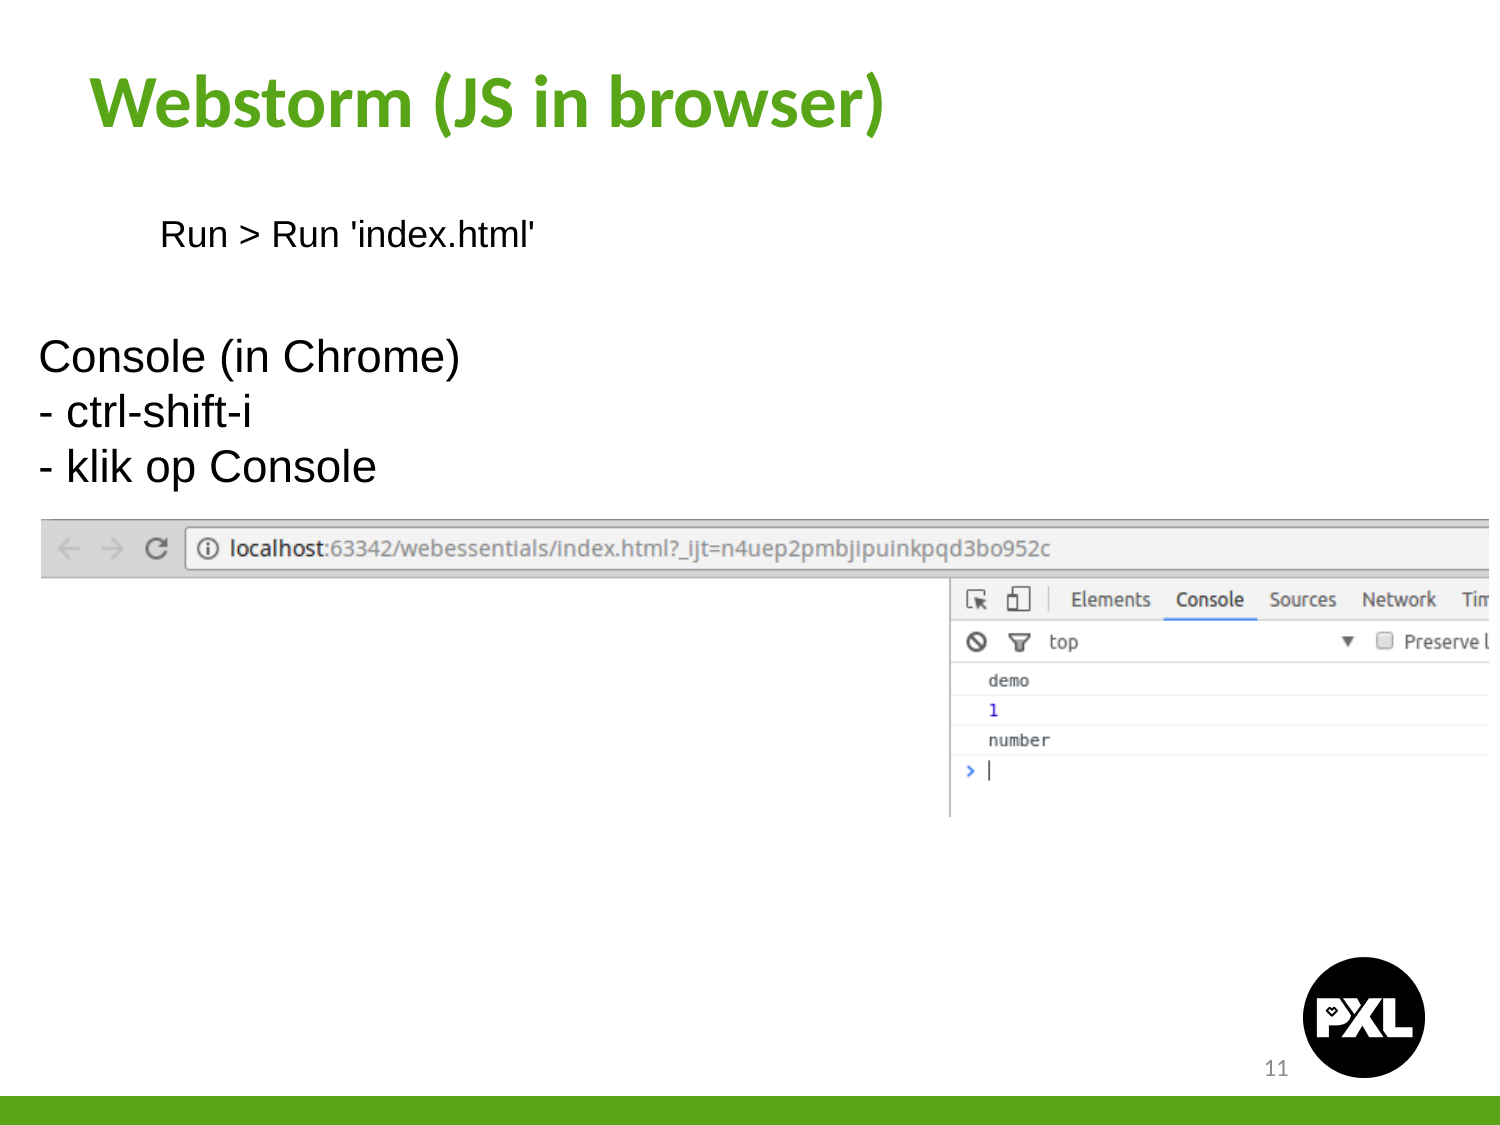

Webstorm (JS in browser)
Run > Run 'index.html'
Console (in Chrome)
- ctrl-shift-i
- klik op Console